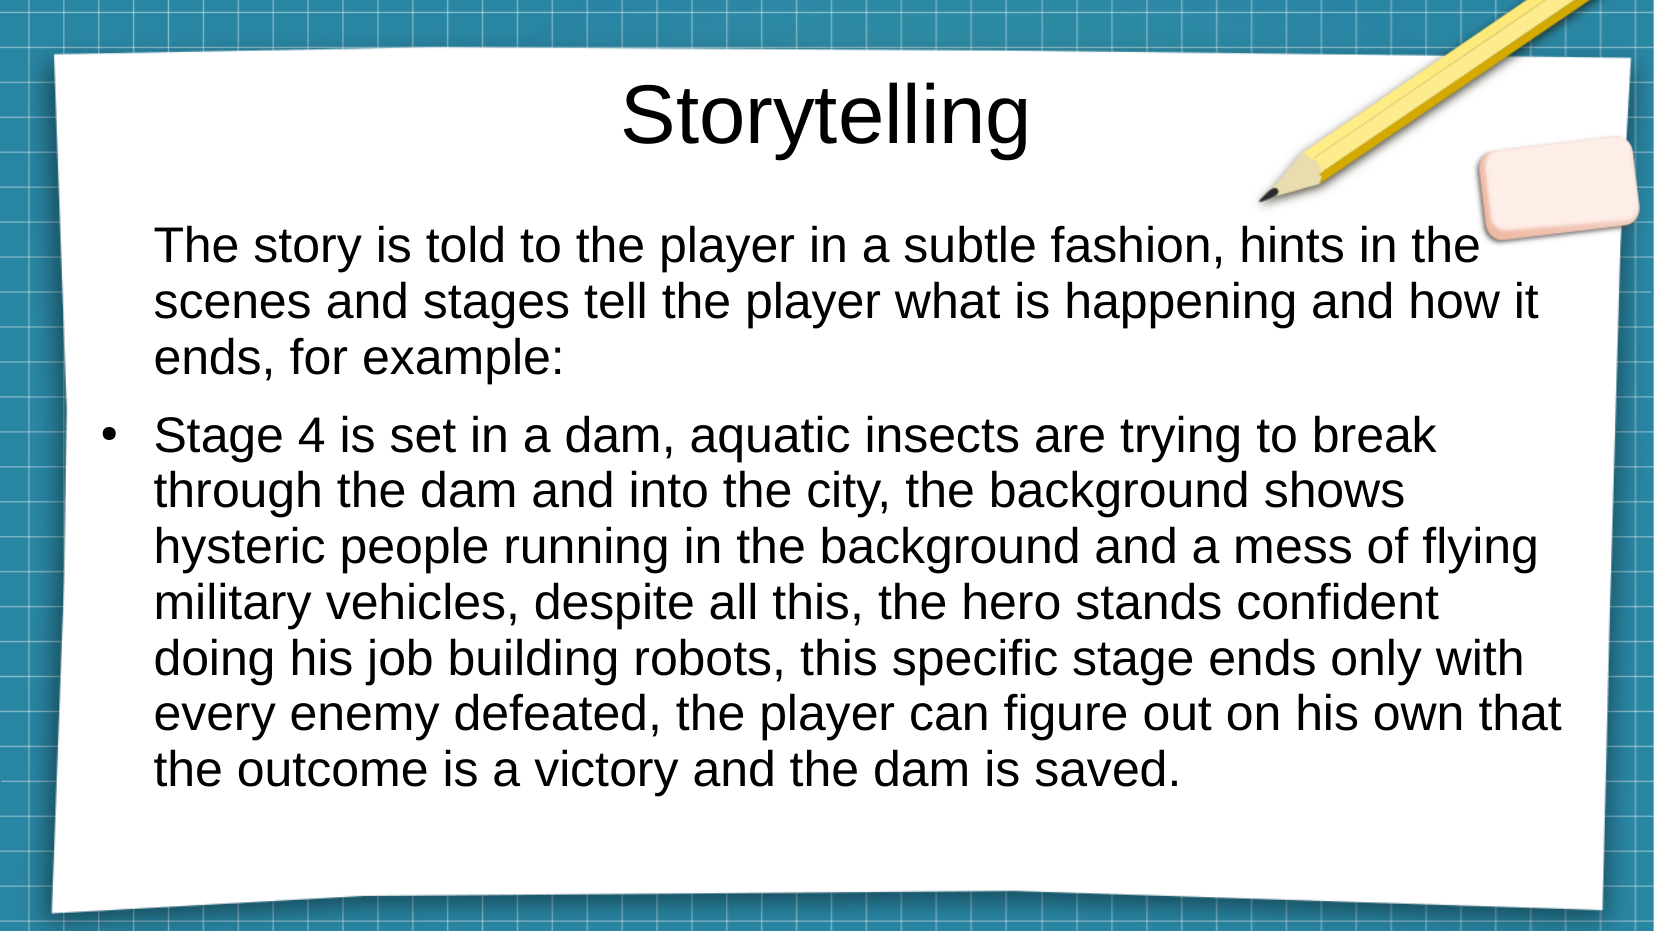

# Storytelling
The story is told to the player in a subtle fashion, hints in the scenes and stages tell the player what is happening and how it ends, for example:
Stage 4 is set in a dam, aquatic insects are trying to break through the dam and into the city, the background shows hysteric people running in the background and a mess of flying military vehicles, despite all this, the hero stands confident doing his job building robots, this specific stage ends only with every enemy defeated, the player can figure out on his own that the outcome is a victory and the dam is saved.